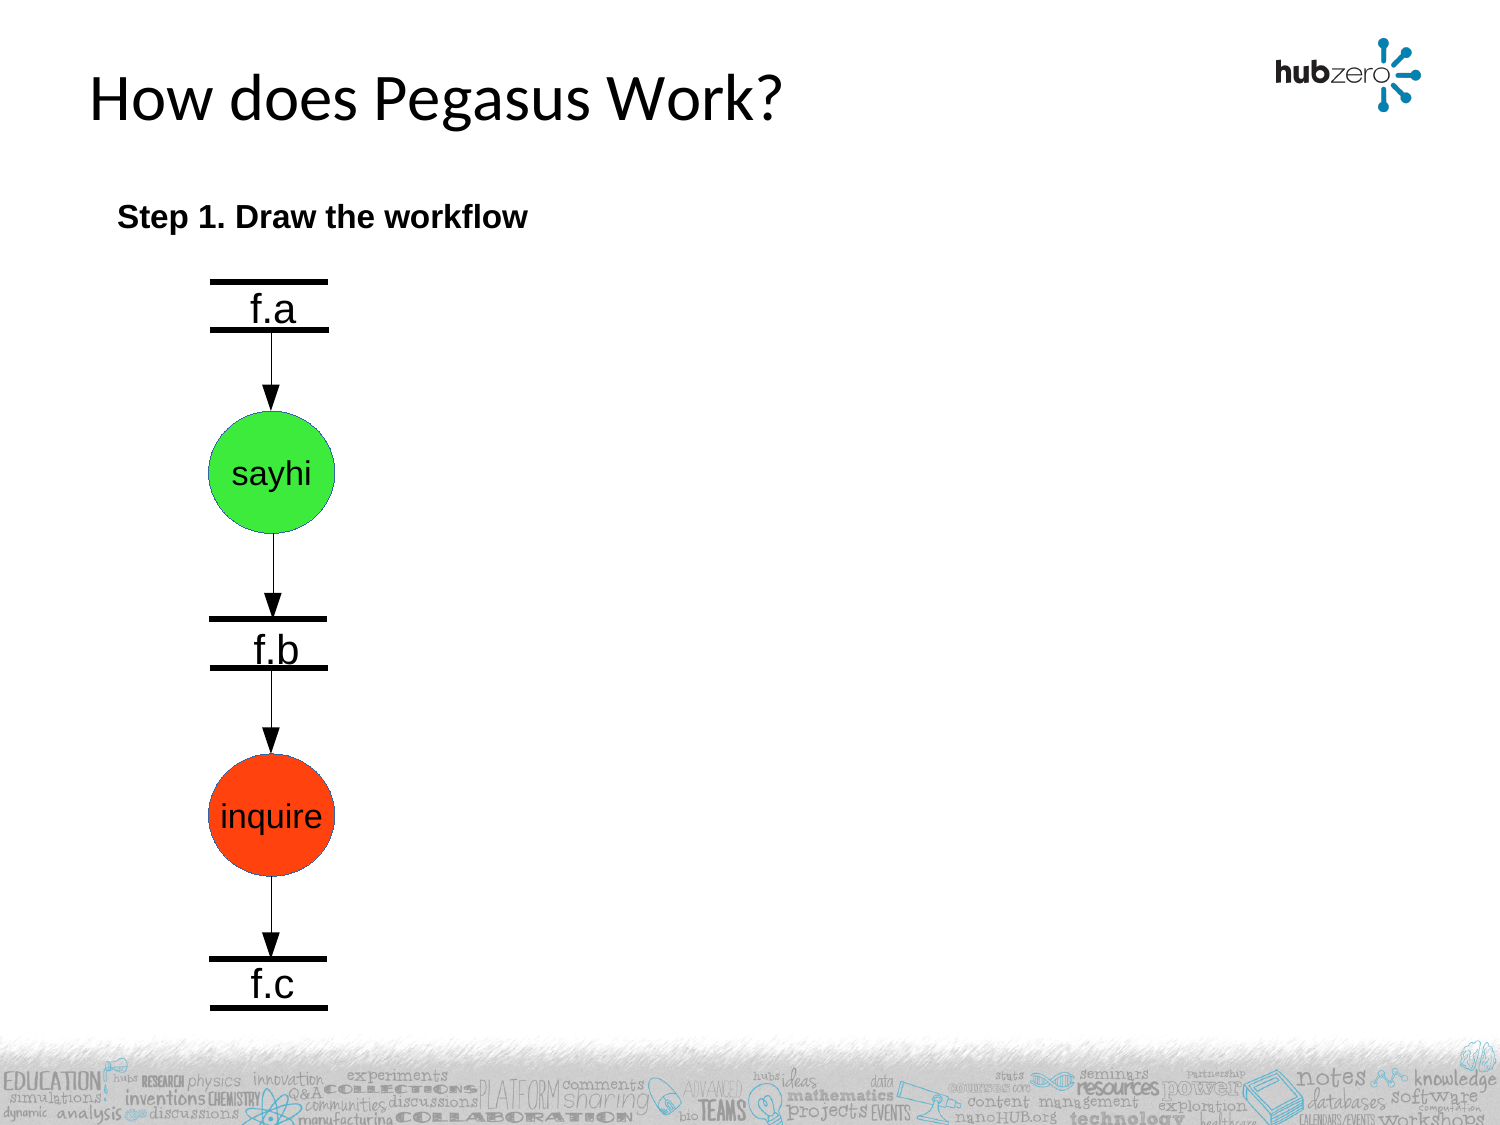

# How does Pegasus Work?
Step 1. Draw the workflow
f.a
sayhi
f.b
inquire
f.c